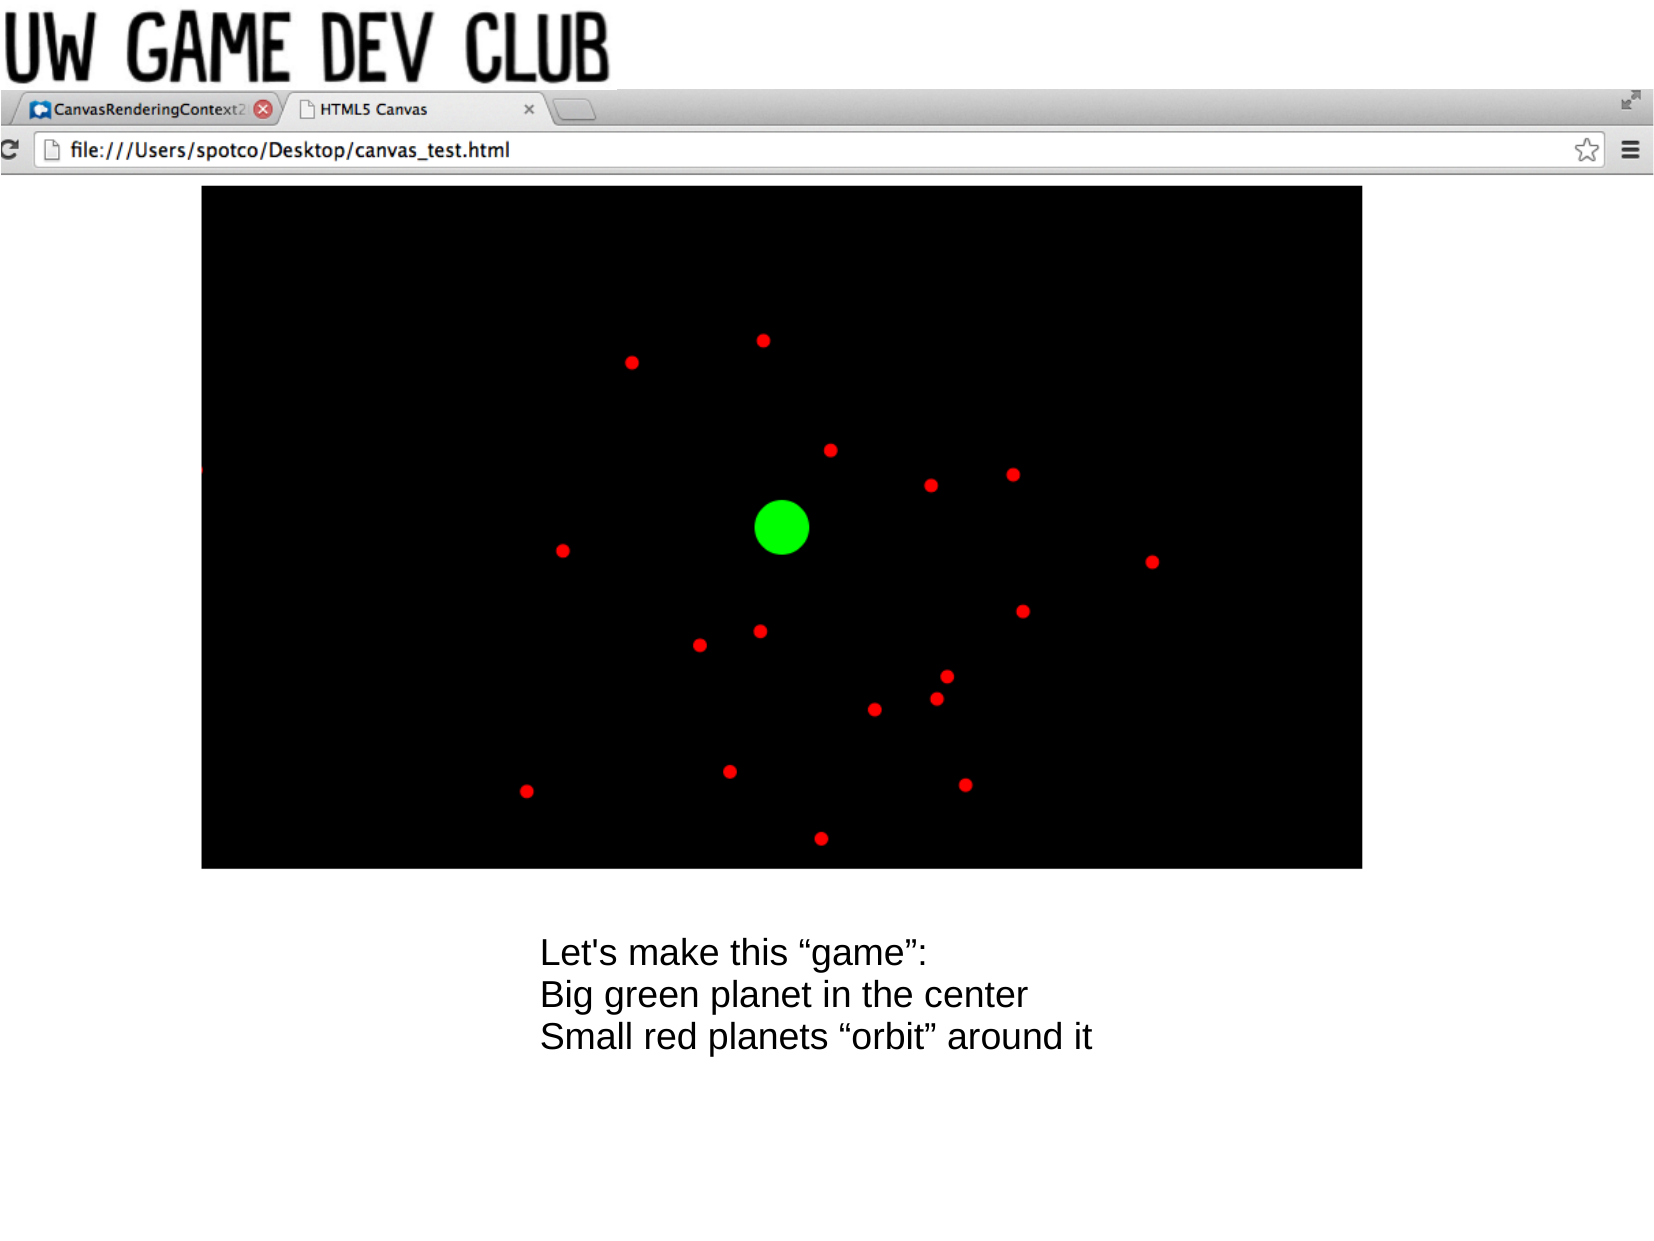

Let's make this “game”:
Big green planet in the center
Small red planets “orbit” around it